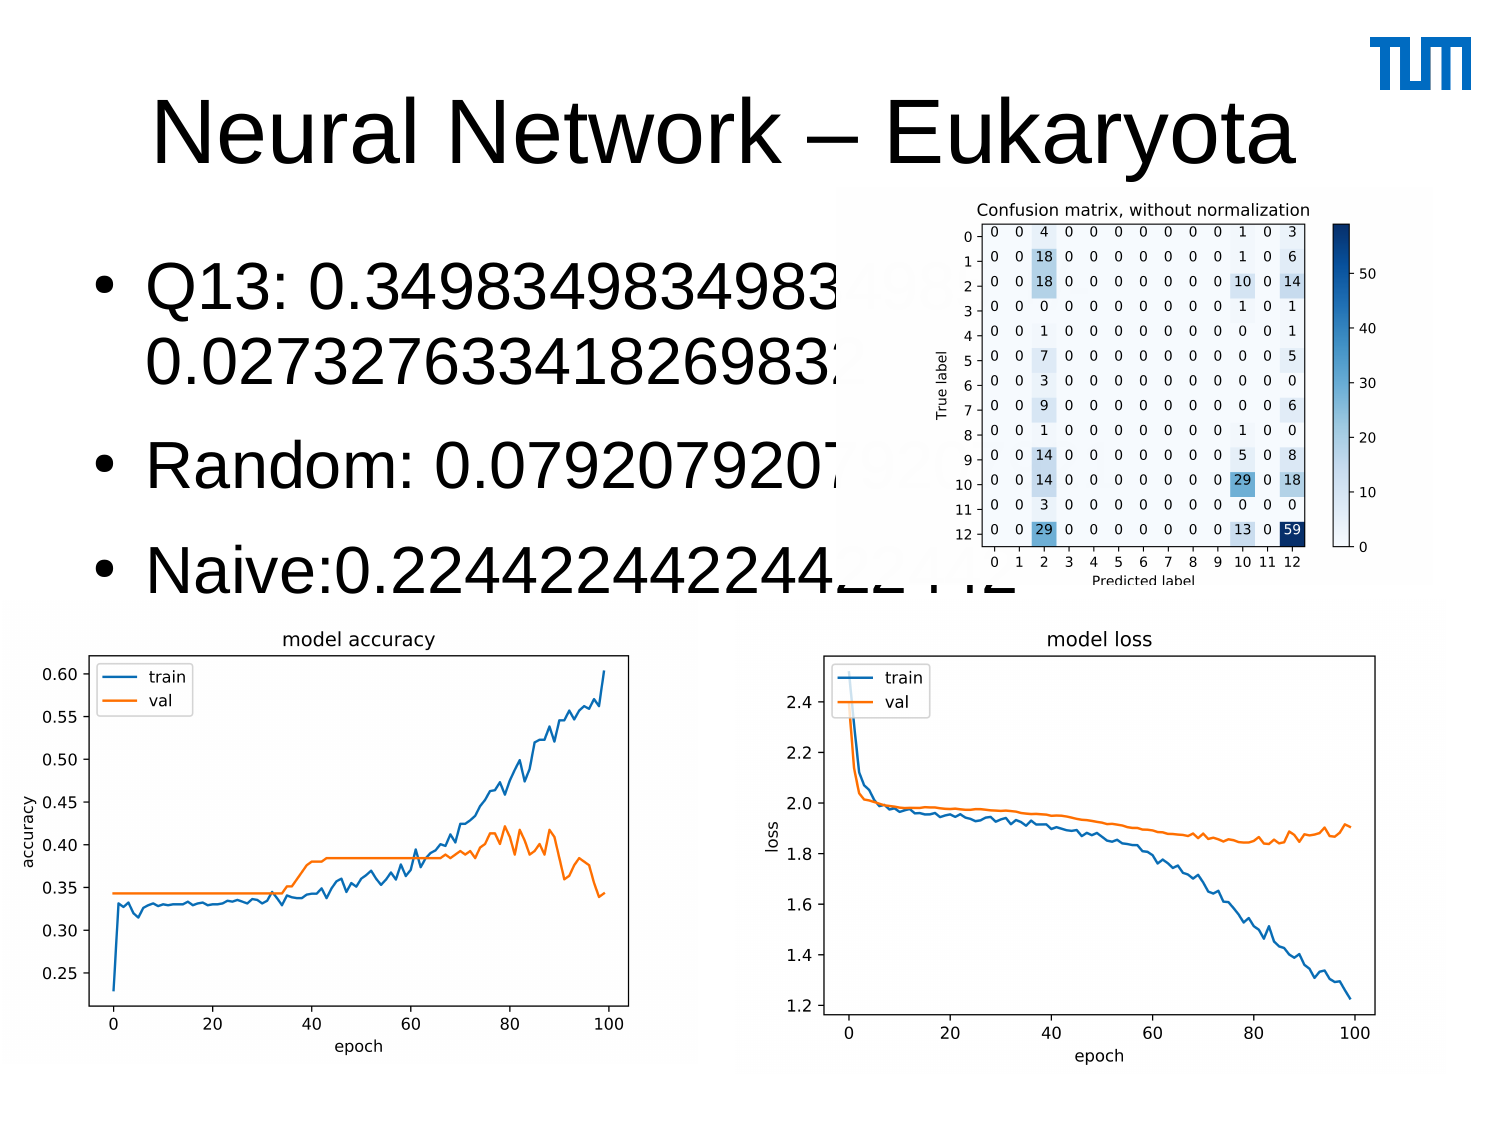

# Neural Network – Eukaryota
Q13: 0.34983498349834985 +/- 0.027327633418269832
Random: 0.07920792079207921
Naive:0.22442244224422442